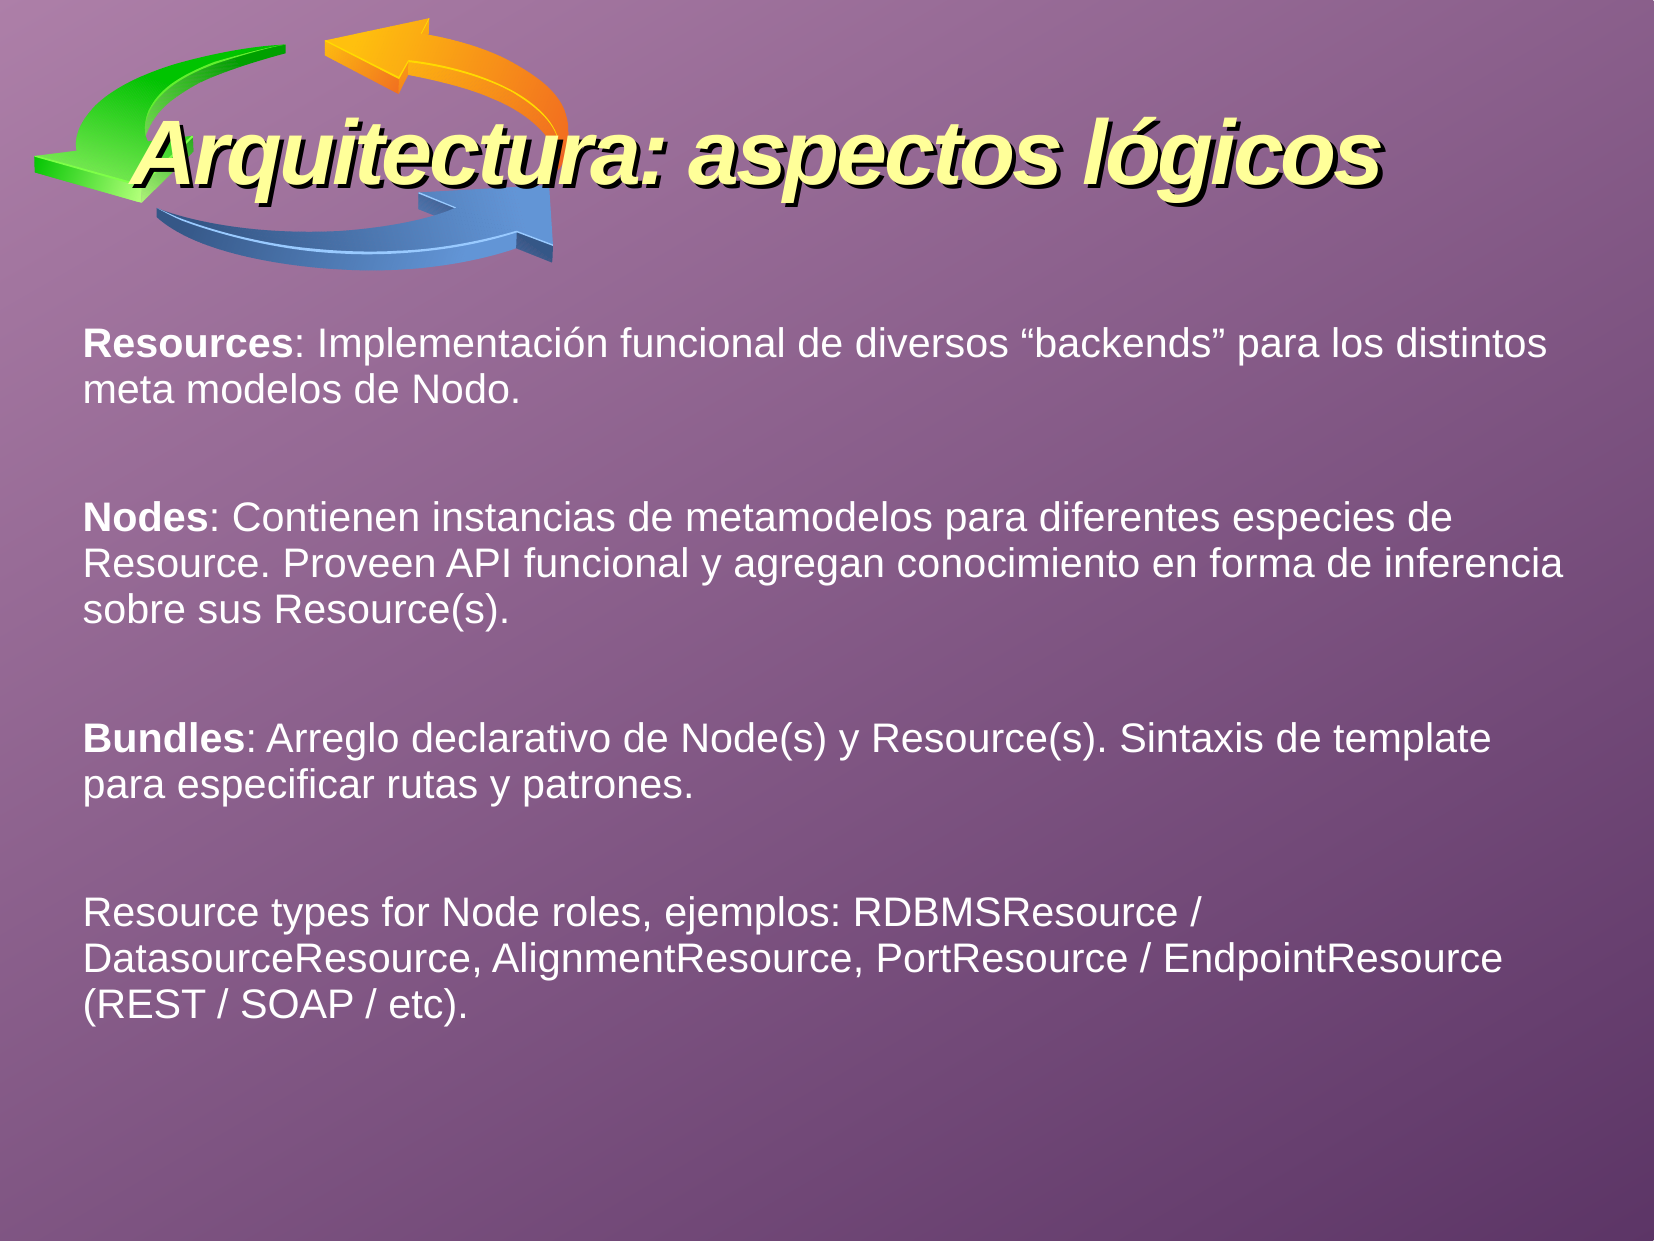

# Arquitectura: aspectos lógicos
Resources: Implementación funcional de diversos “backends” para los distintos meta modelos de Nodo.
Nodes: Contienen instancias de metamodelos para diferentes especies de Resource. Proveen API funcional y agregan conocimiento en forma de inferencia sobre sus Resource(s).
Bundles: Arreglo declarativo de Node(s) y Resource(s). Sintaxis de template para especificar rutas y patrones.
Resource types for Node roles, ejemplos: RDBMSResource / DatasourceResource, AlignmentResource, PortResource / EndpointResource (REST / SOAP / etc).